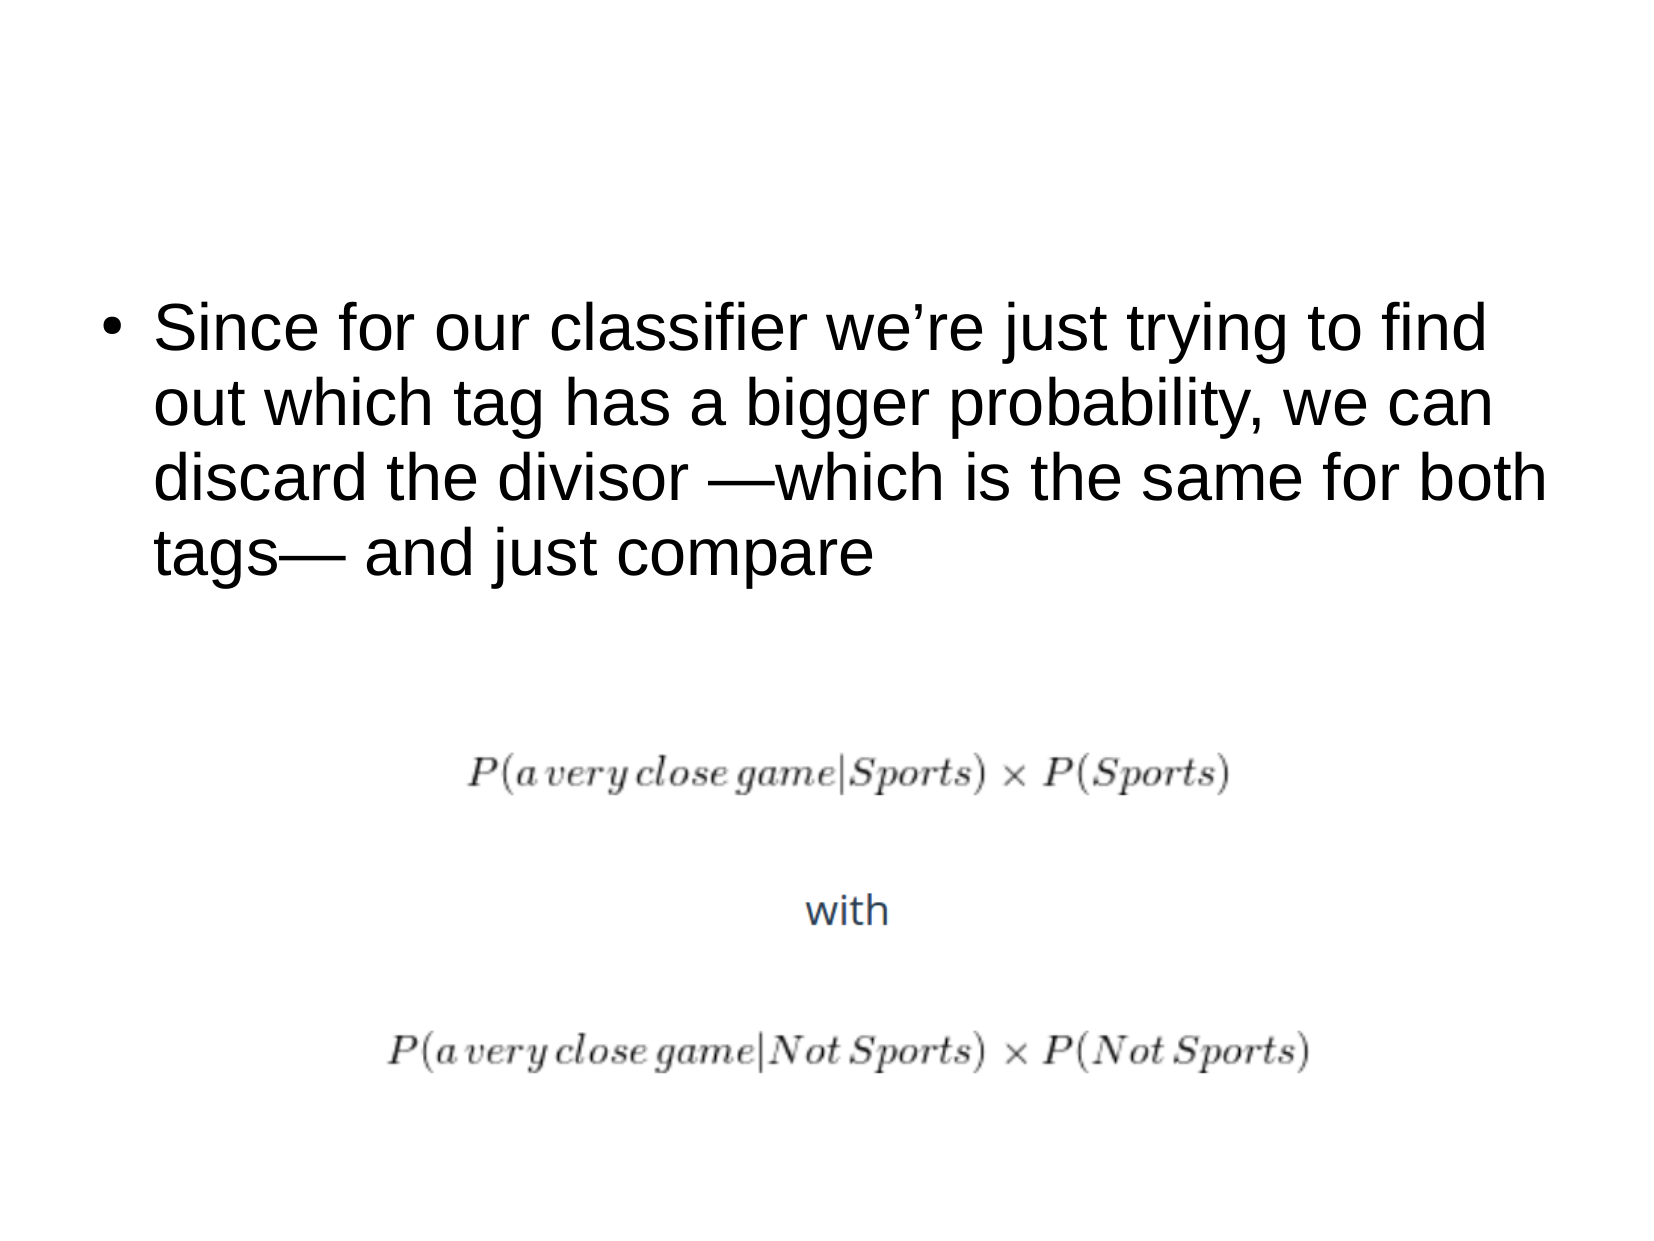

#
Since for our classifier we’re just trying to find out which tag has a bigger probability, we can discard the divisor —which is the same for both tags— and just compare